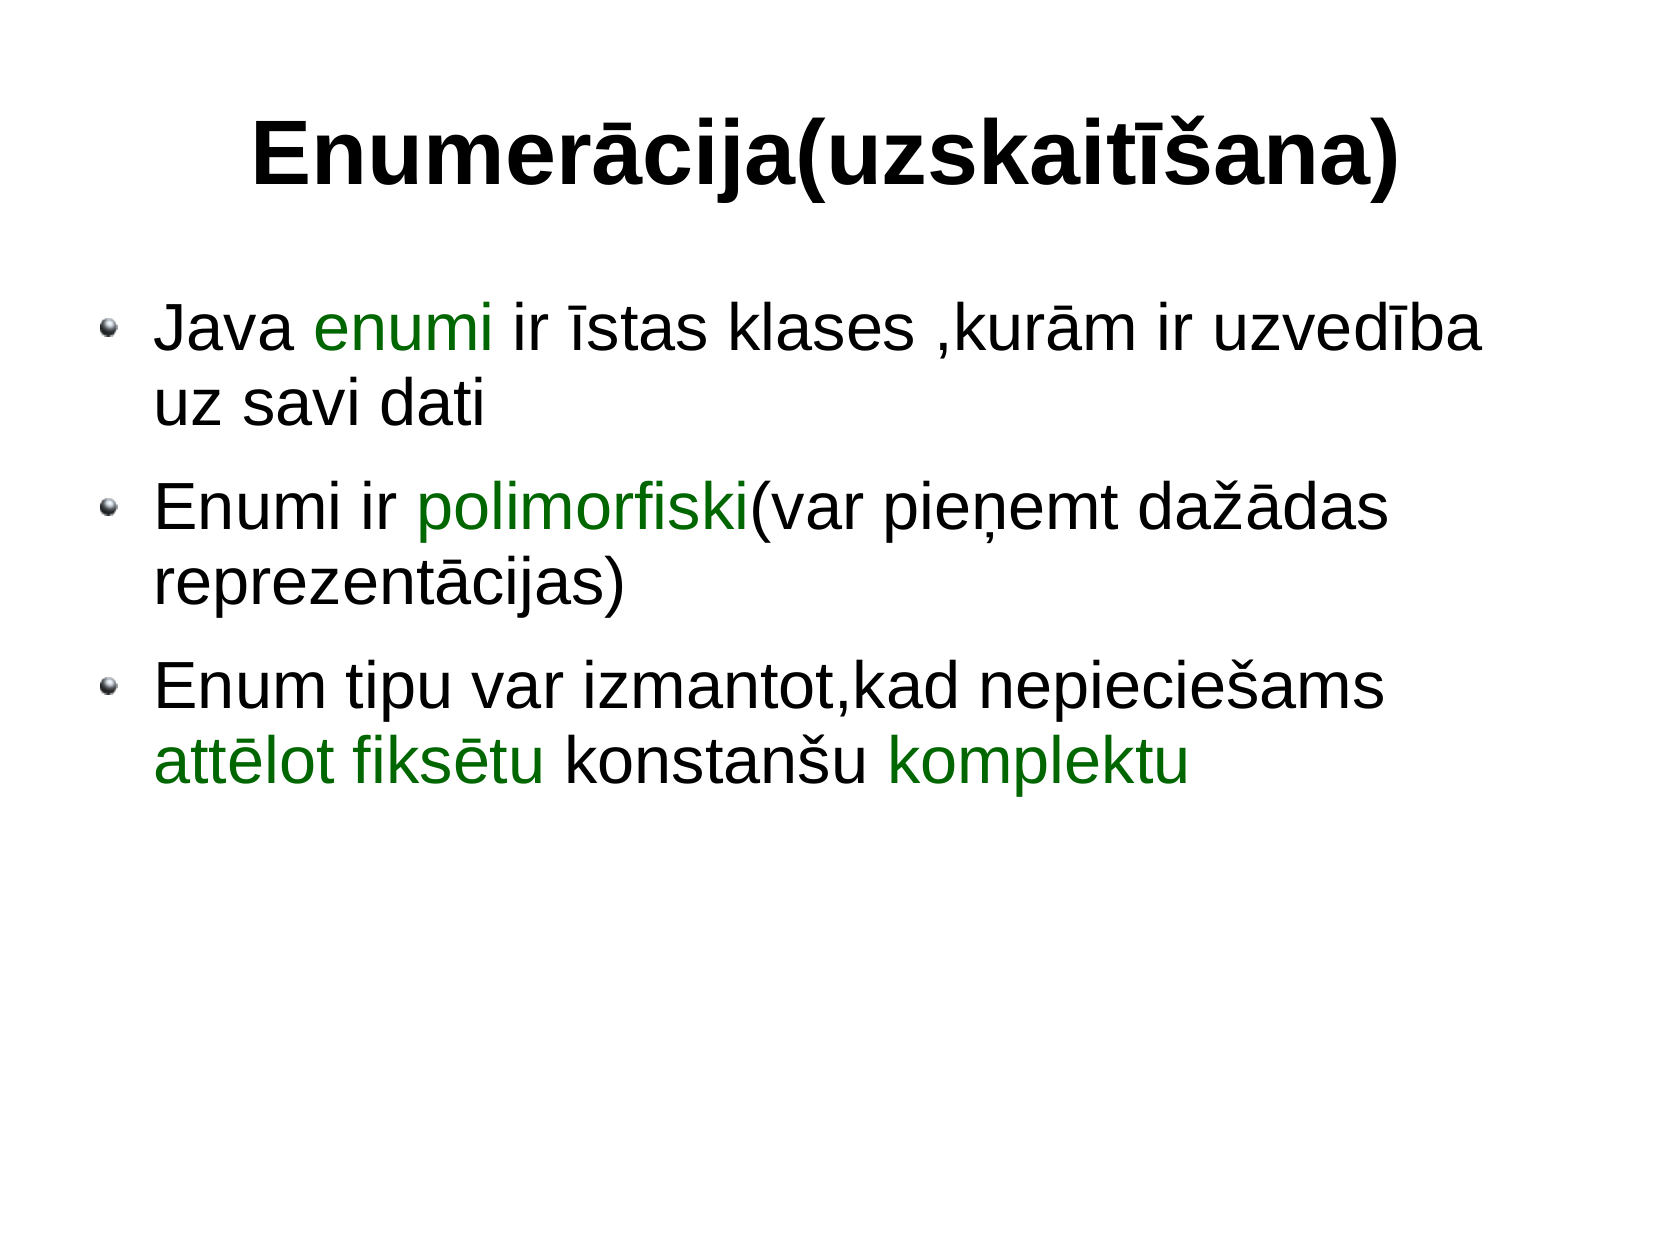

# Enumerācija(uzskaitīšana)
Java enumi ir īstas klases ,kurām ir uzvedība uz savi dati
Enumi ir polimorfiski(var pieņemt dažādas reprezentācijas)
Enum tipu var izmantot,kad nepieciešams attēlot fiksētu konstanšu komplektu